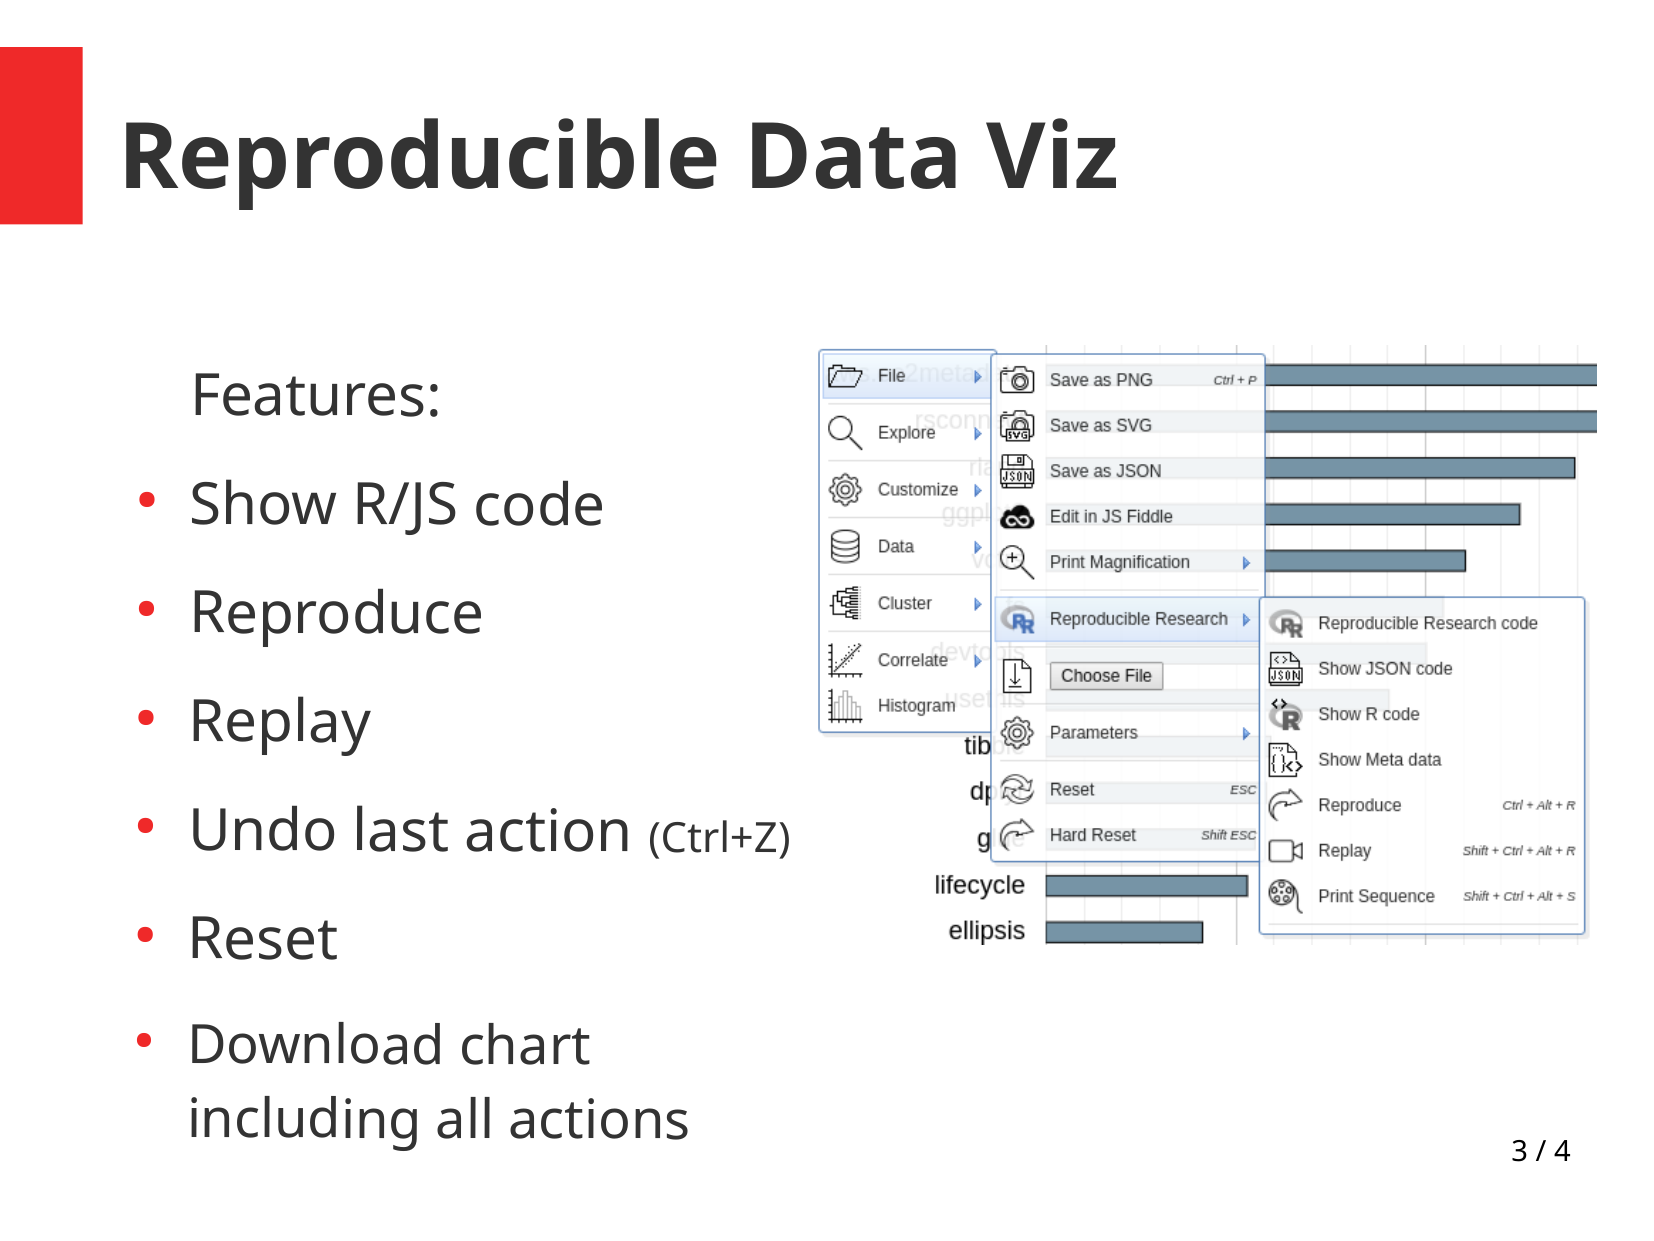

# Reproducible Data Viz
Features:
Show R/JS code
Reproduce
Replay
Undo last action (Ctrl+Z)
Reset
Download chart including all actions
3